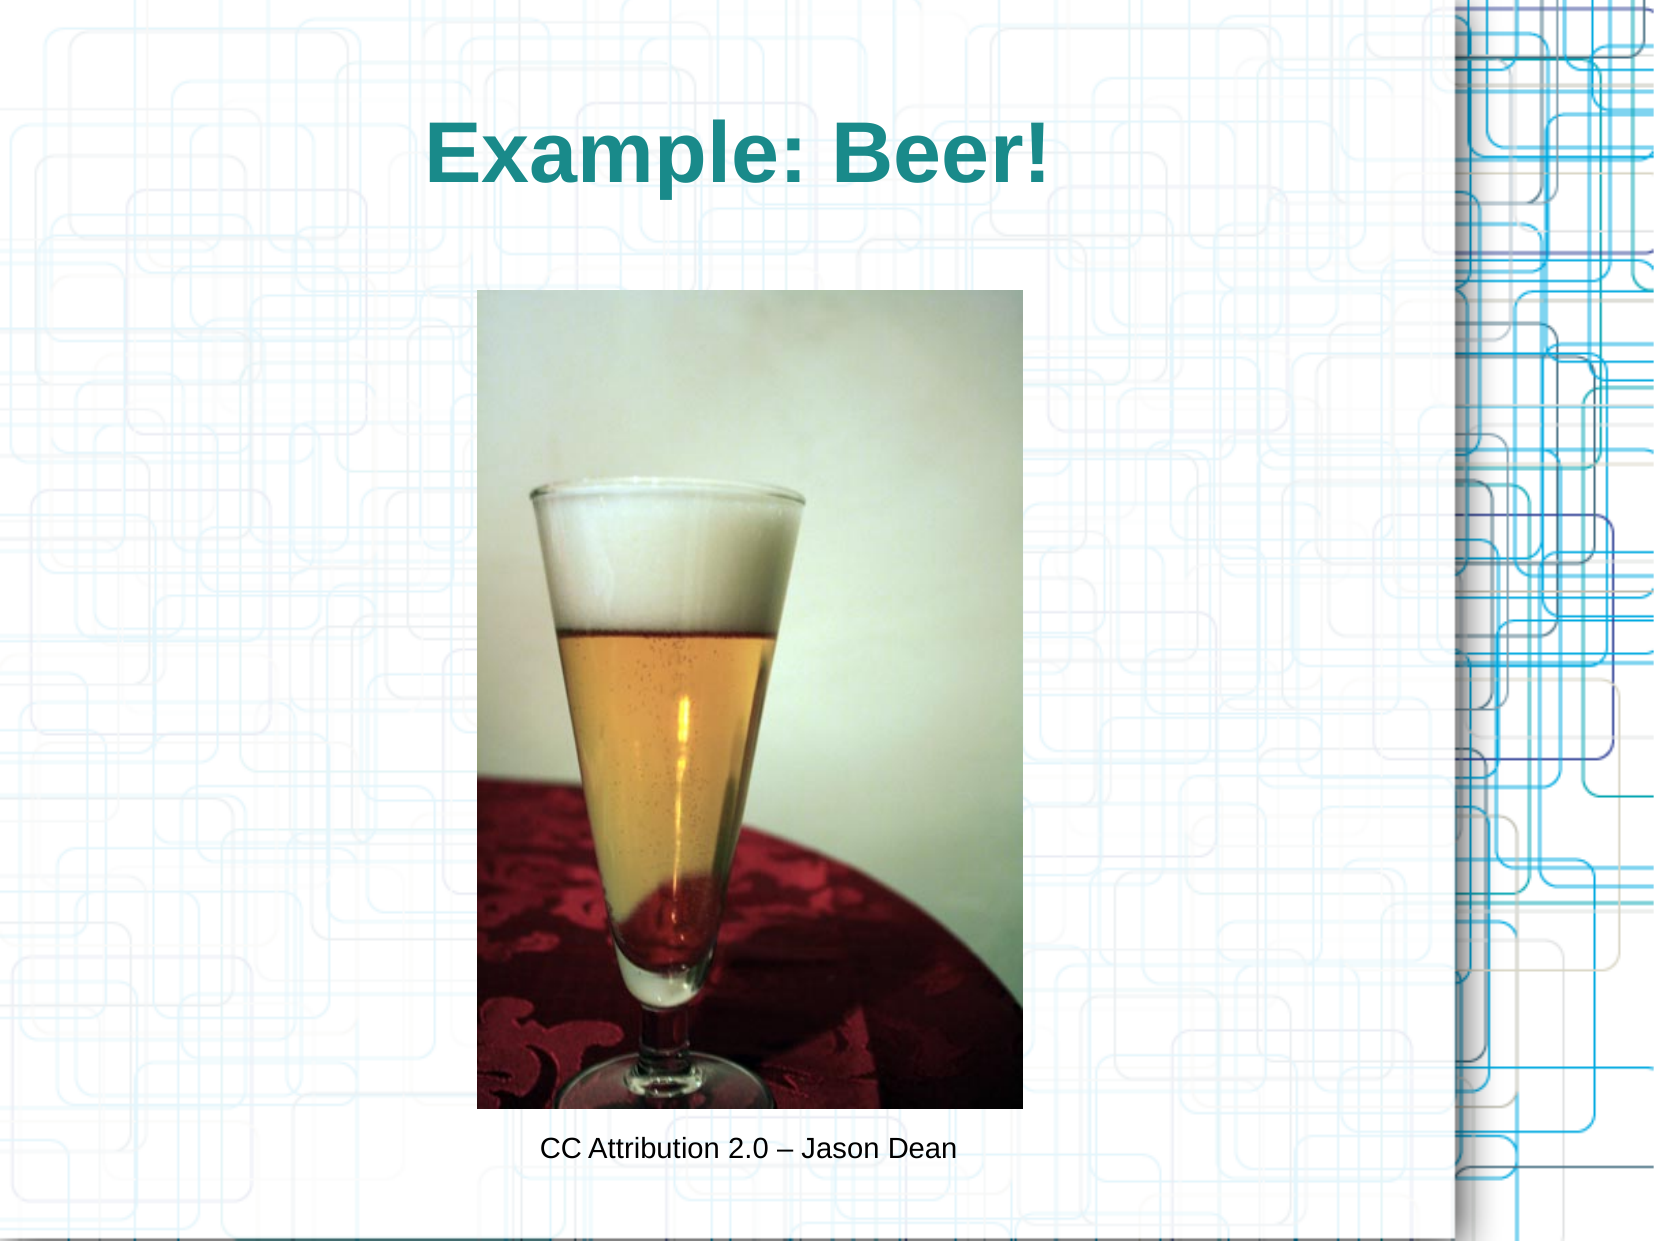

# Example: Beer!
CC Attribution 2.0 – Jason Dean